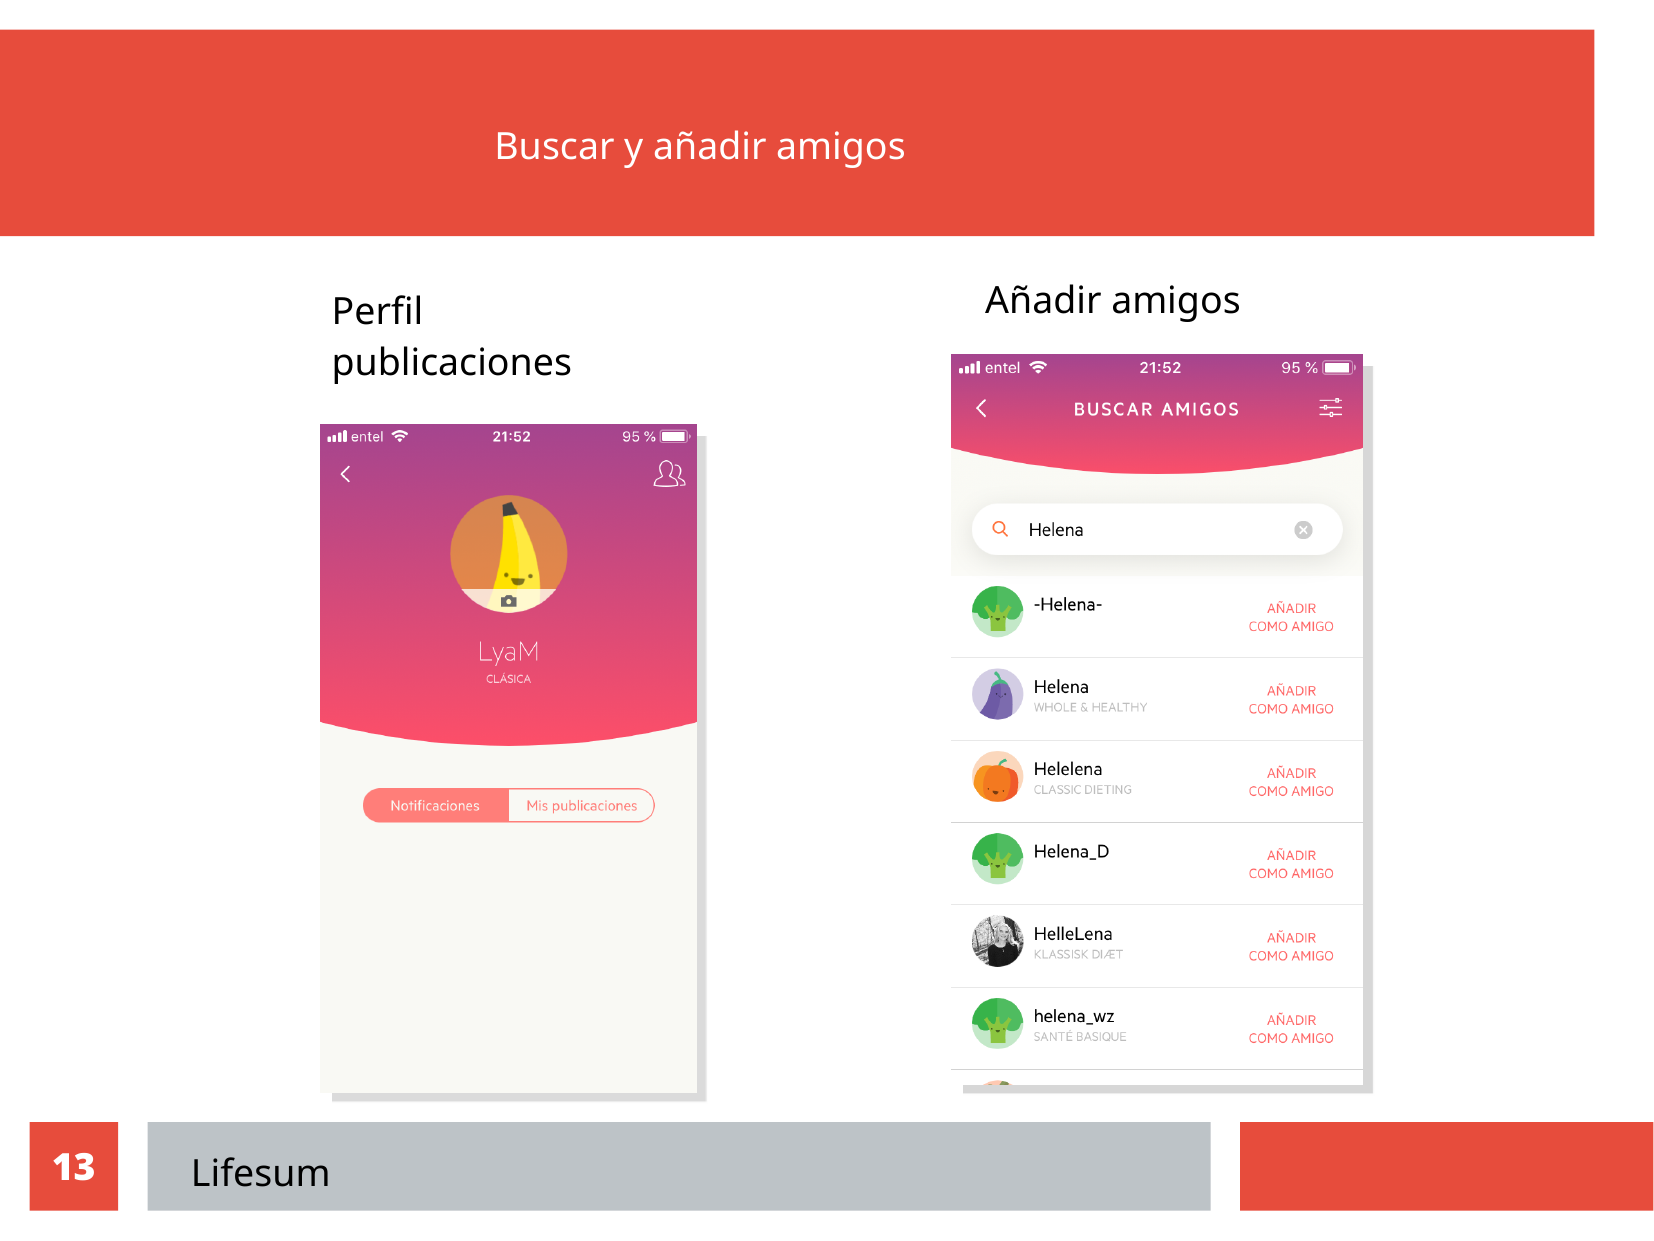

Buscar y añadir amigos
Añadir amigos
Perfil publicaciones
13
Lifesum